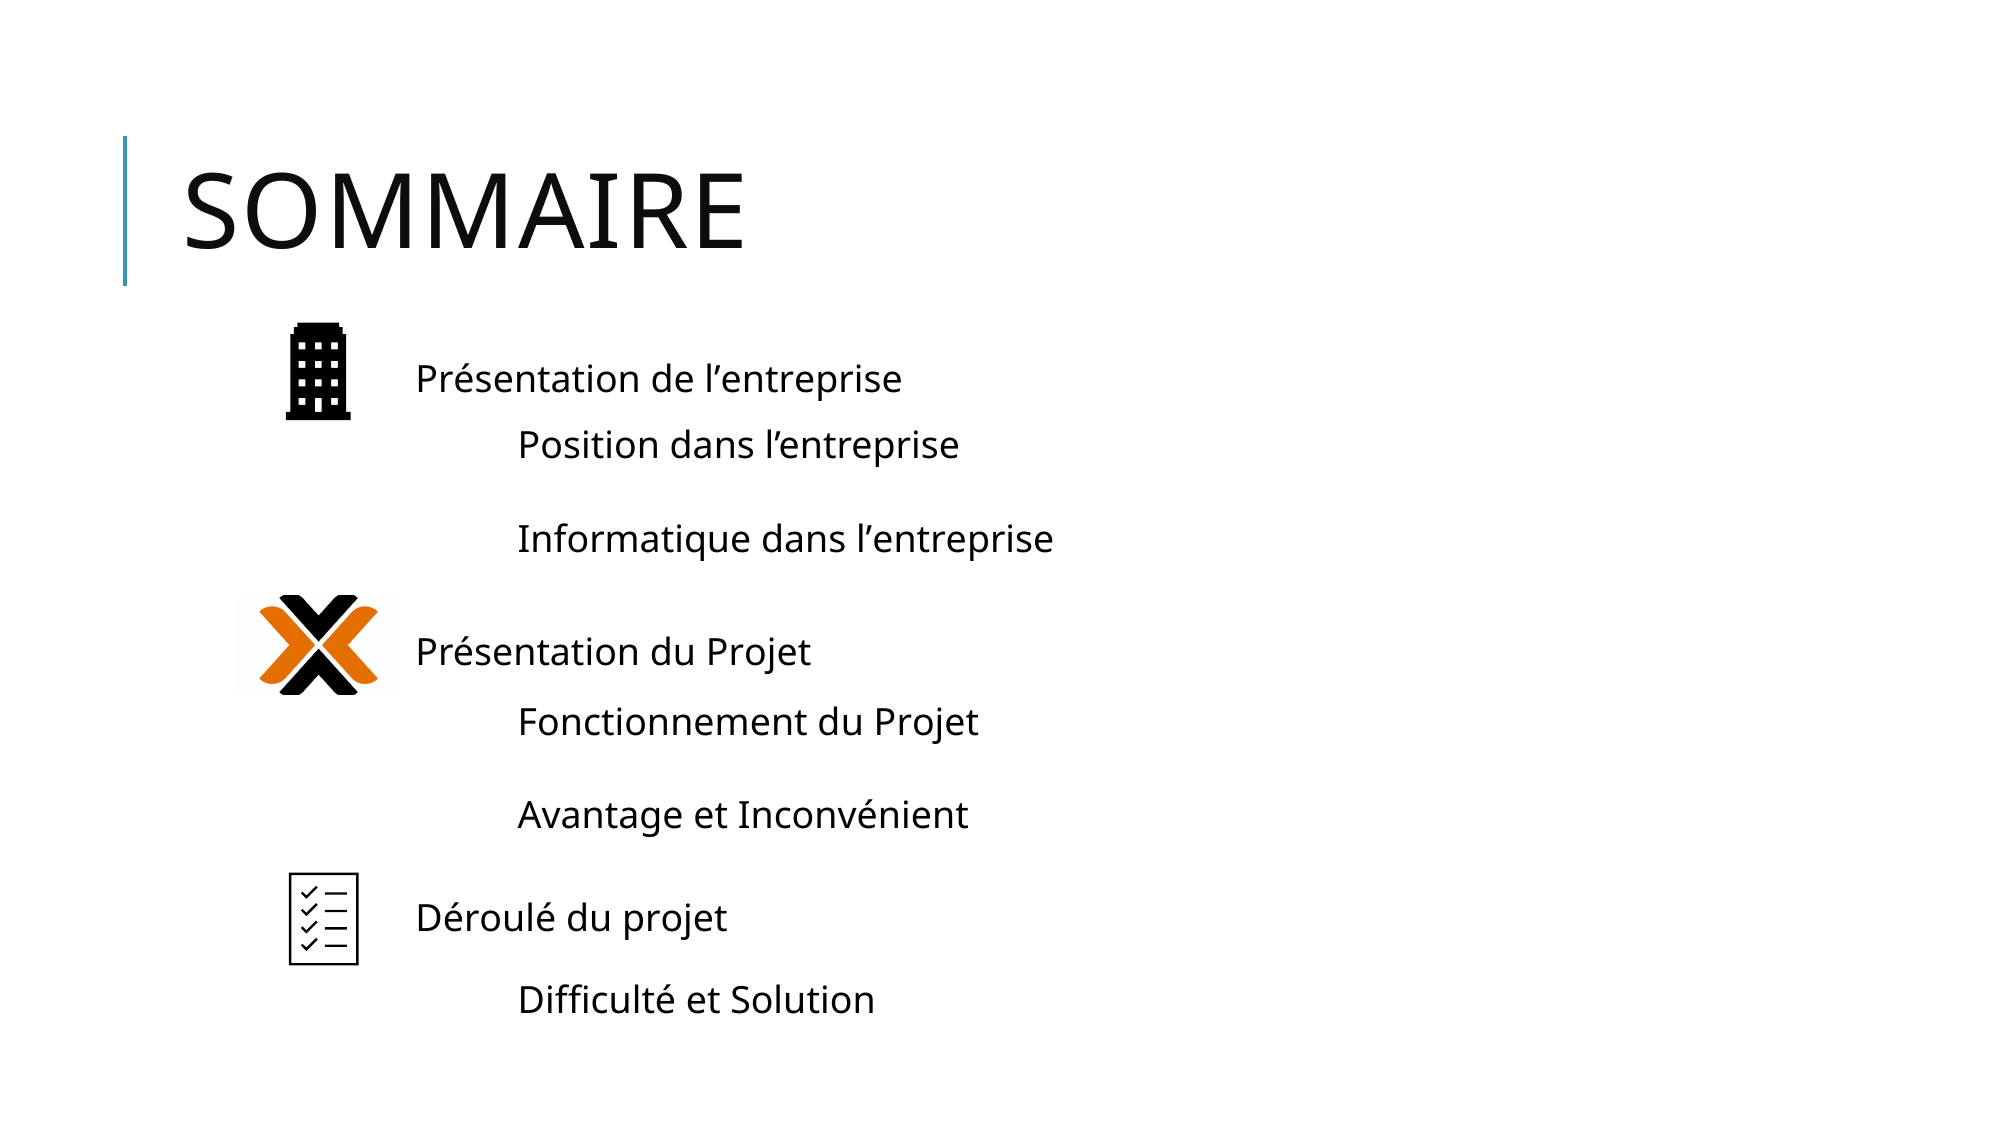

# Sommaire
Présentation de l’entreprise
Position dans l’entreprise
Informatique dans l’entreprise
Présentation du Projet
Fonctionnement du Projet
Avantage et Inconvénient
Déroulé du projet
Difficulté et Solution